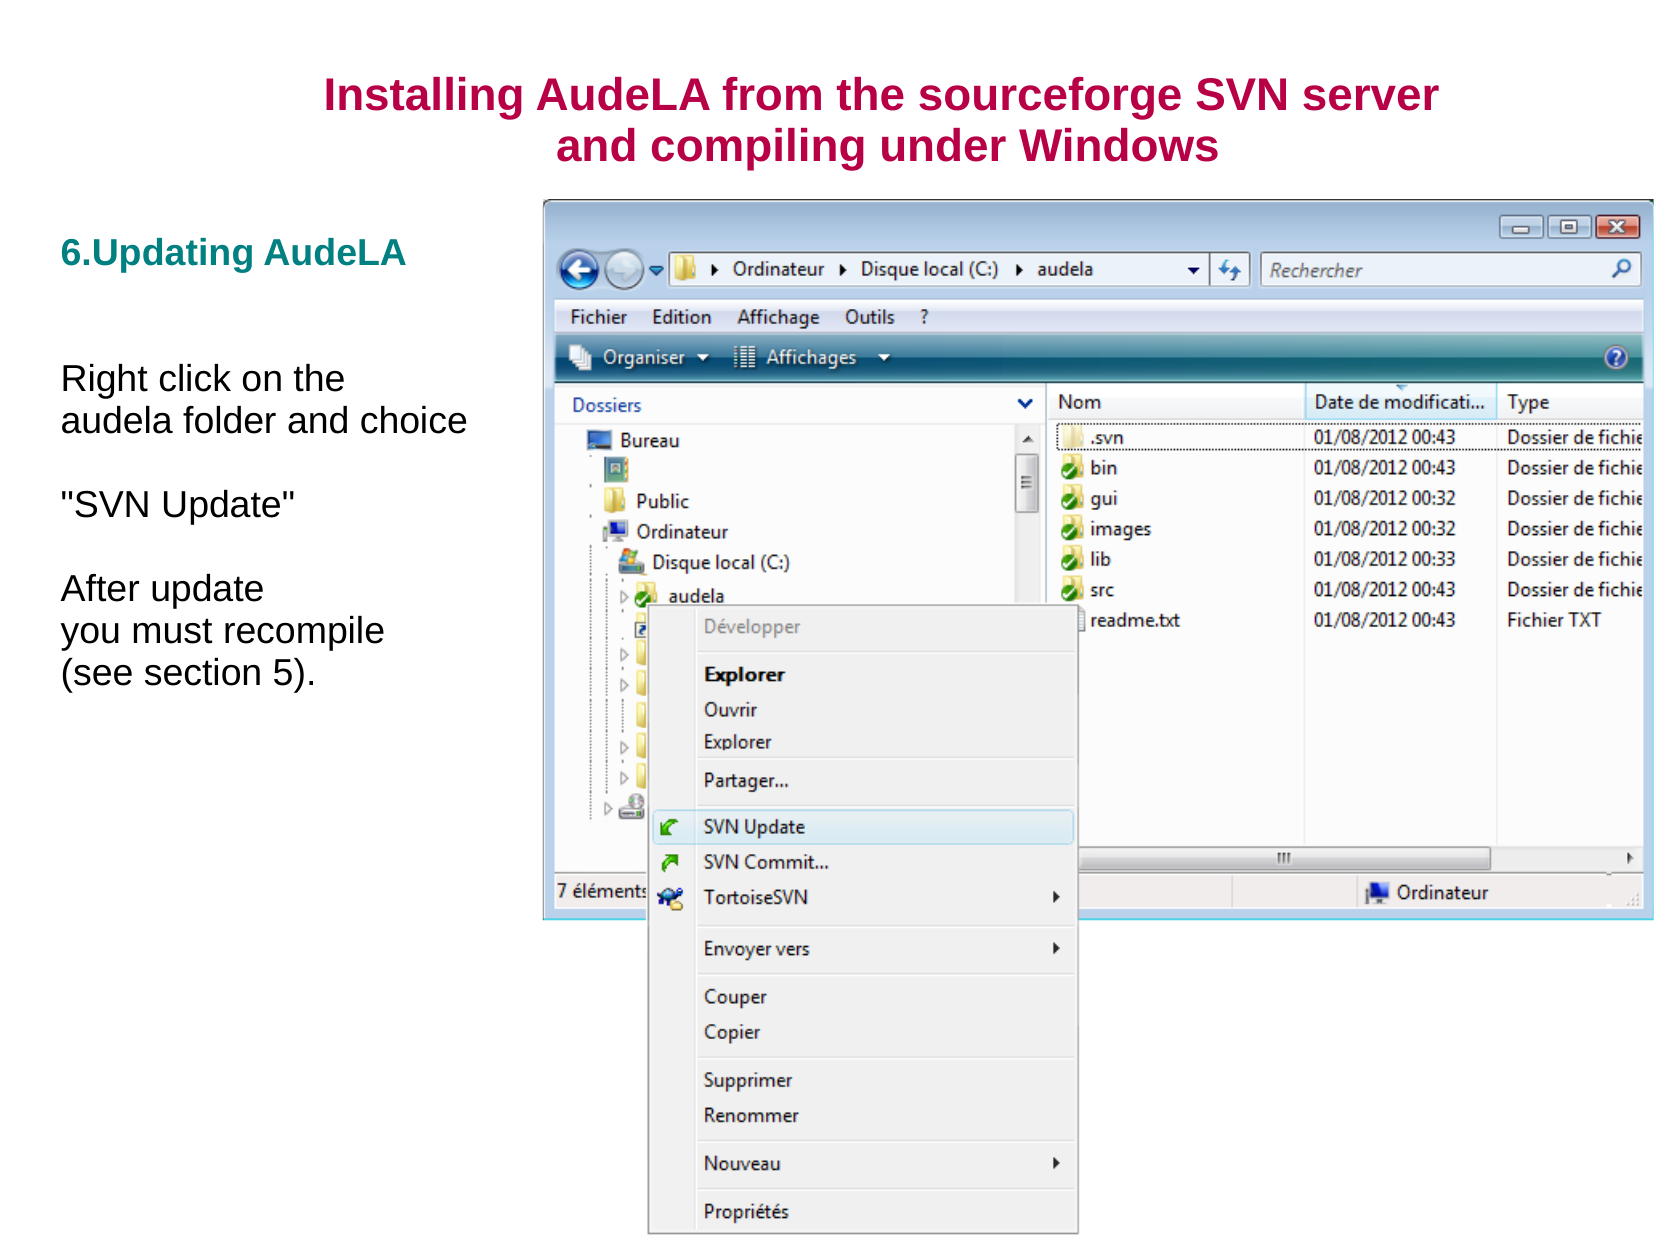

Installing AudeLA from the sourceforge SVN server
and compiling under Windows
6.Updating AudeLA
Right click on the
audela folder and choice
"SVN Update"
After update
you must recompile
(see section 5).